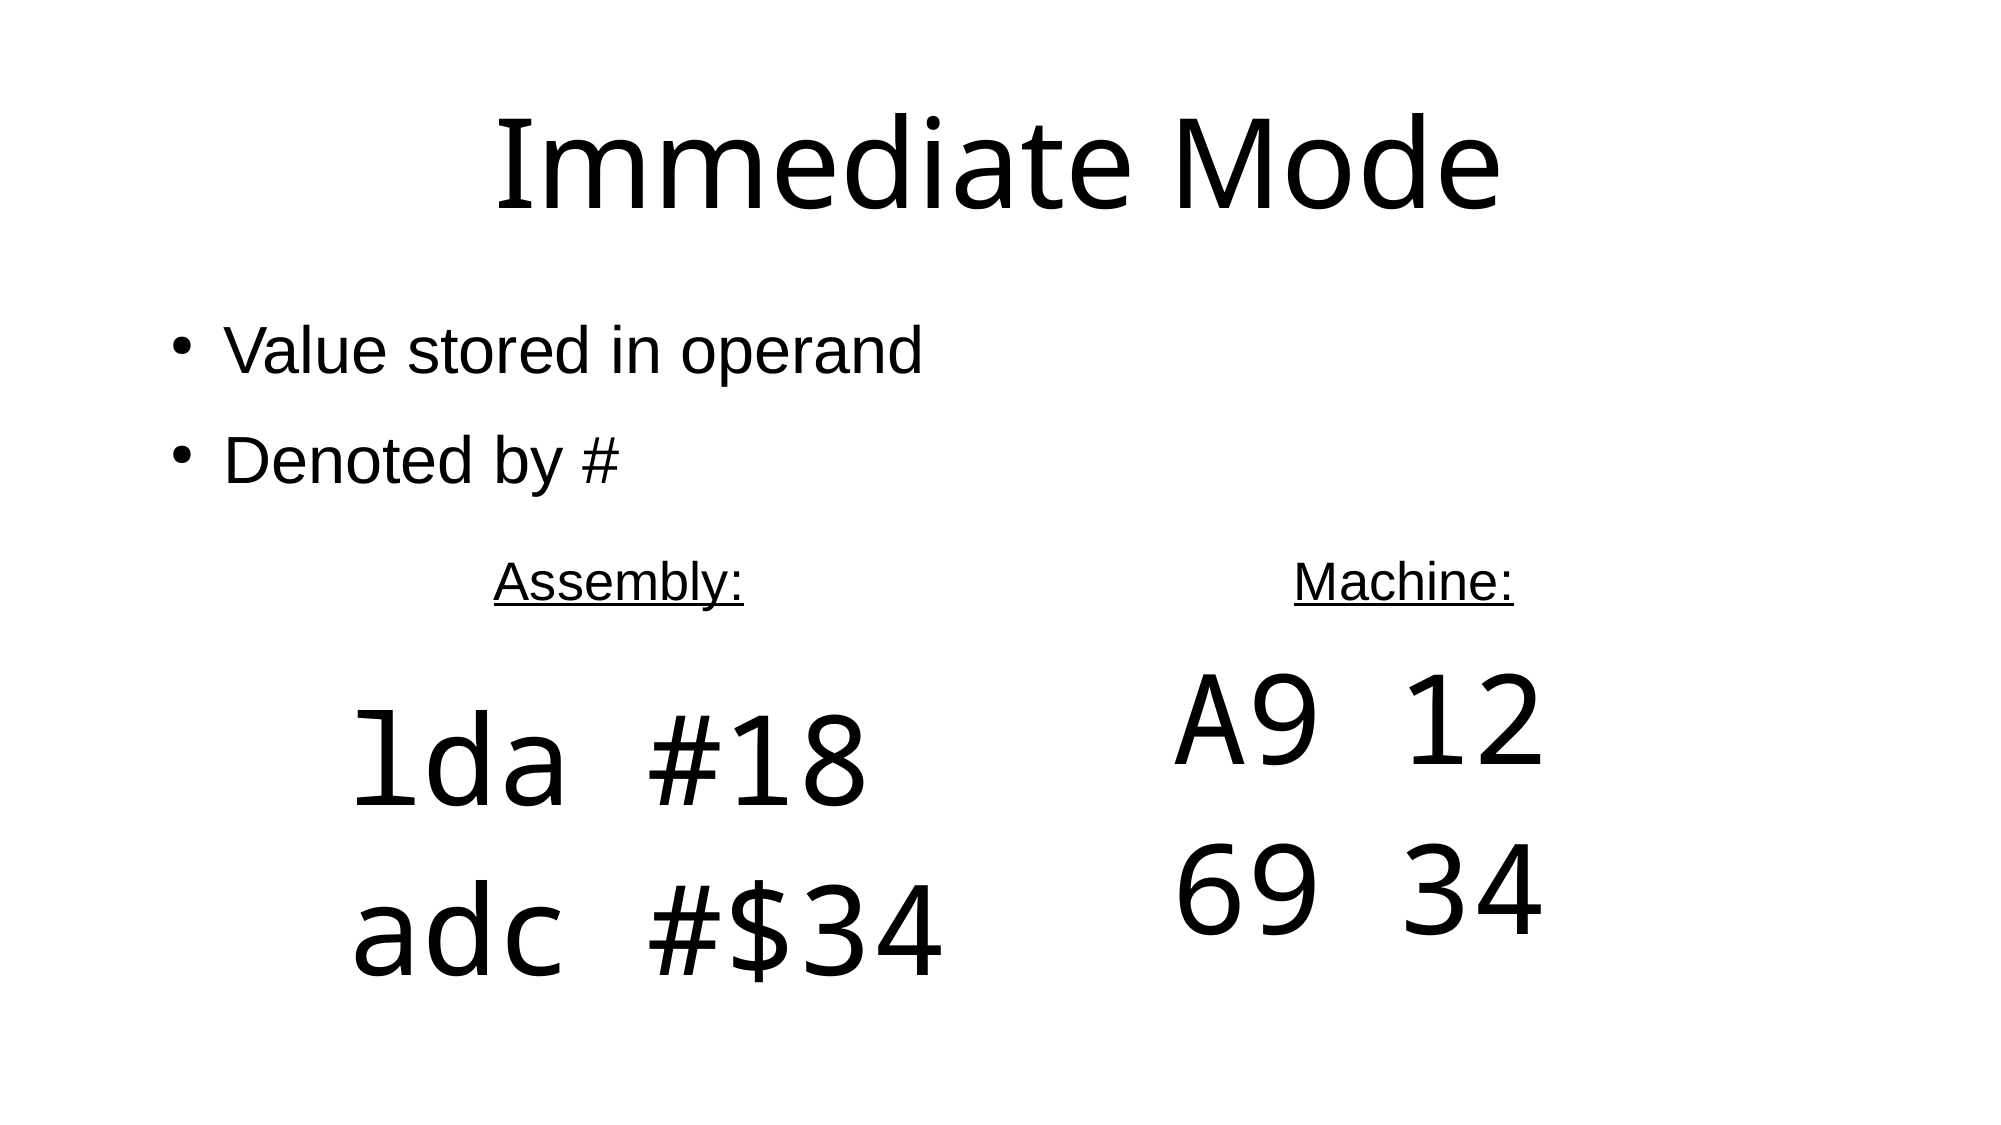

Immediate Mode
# Value stored in operand
Denoted by #
Assembly:
Machine:
A9 12
69 34
lda #18
adc #$34